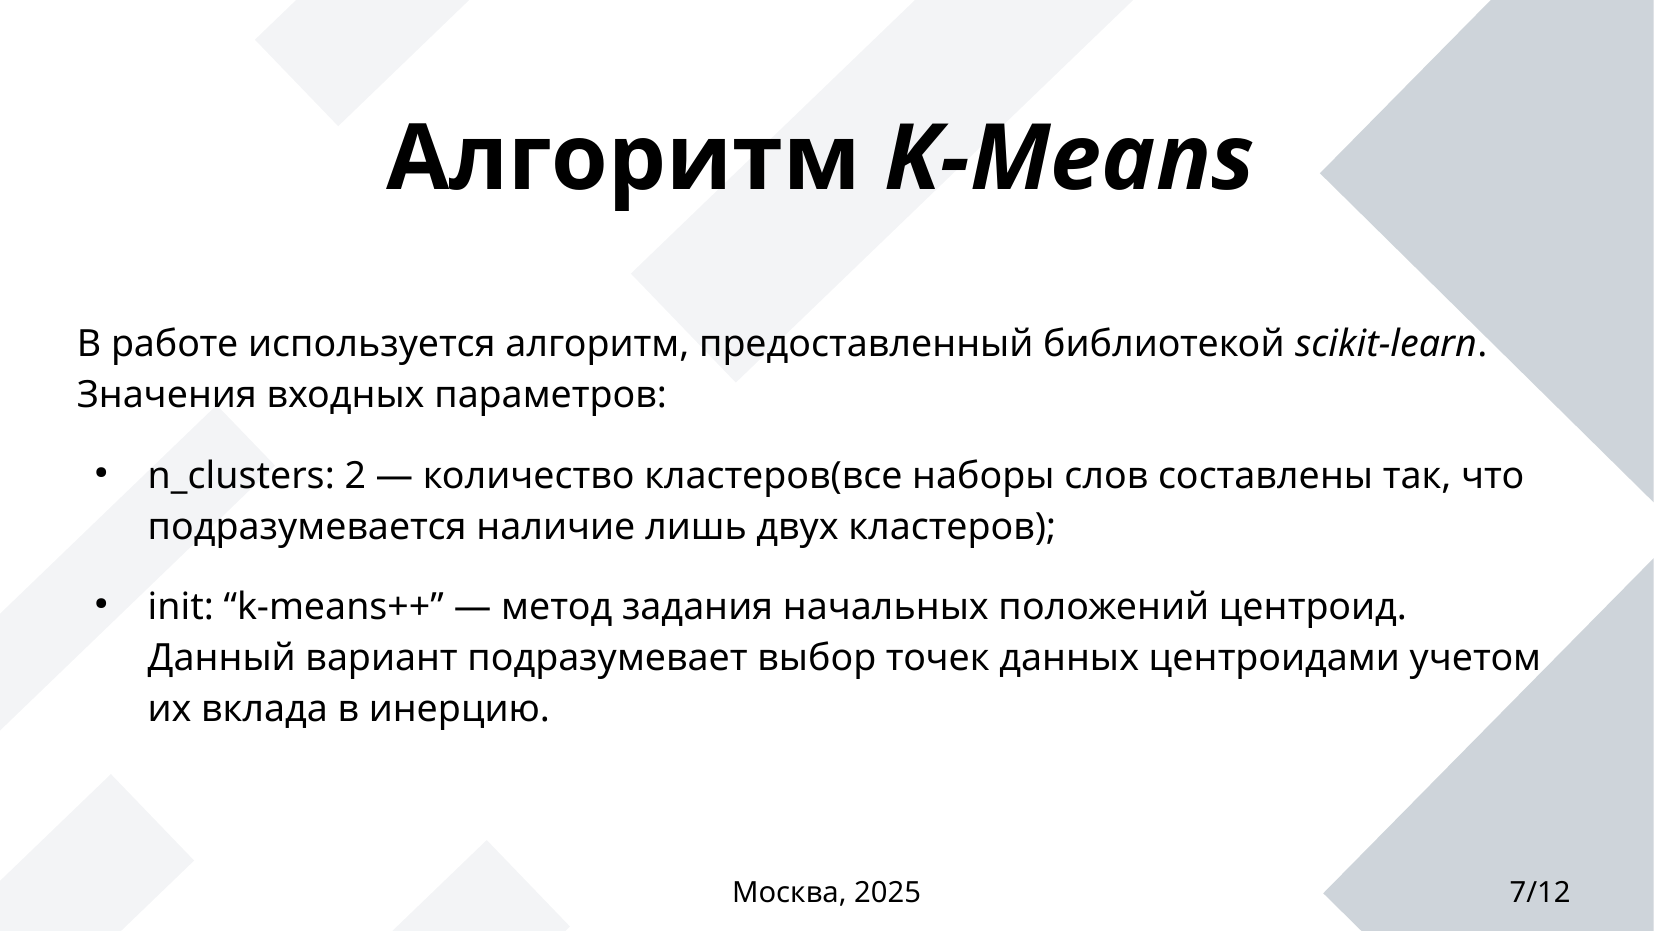

# Алгоритм K-Means
В работе используется алгоритм, предоставленный библиотекой scikit-learn. Значения входных параметров:
n_clusters: 2 — количество кластеров(все наборы слов составлены так, что подразумевается наличие лишь двух кластеров);
init: “k-means++” — метод задания начальных положений центроид. Данный вариант подразумевает выбор точек данных центроидами учетом их вклада в инерцию.
Москва, 2025
7